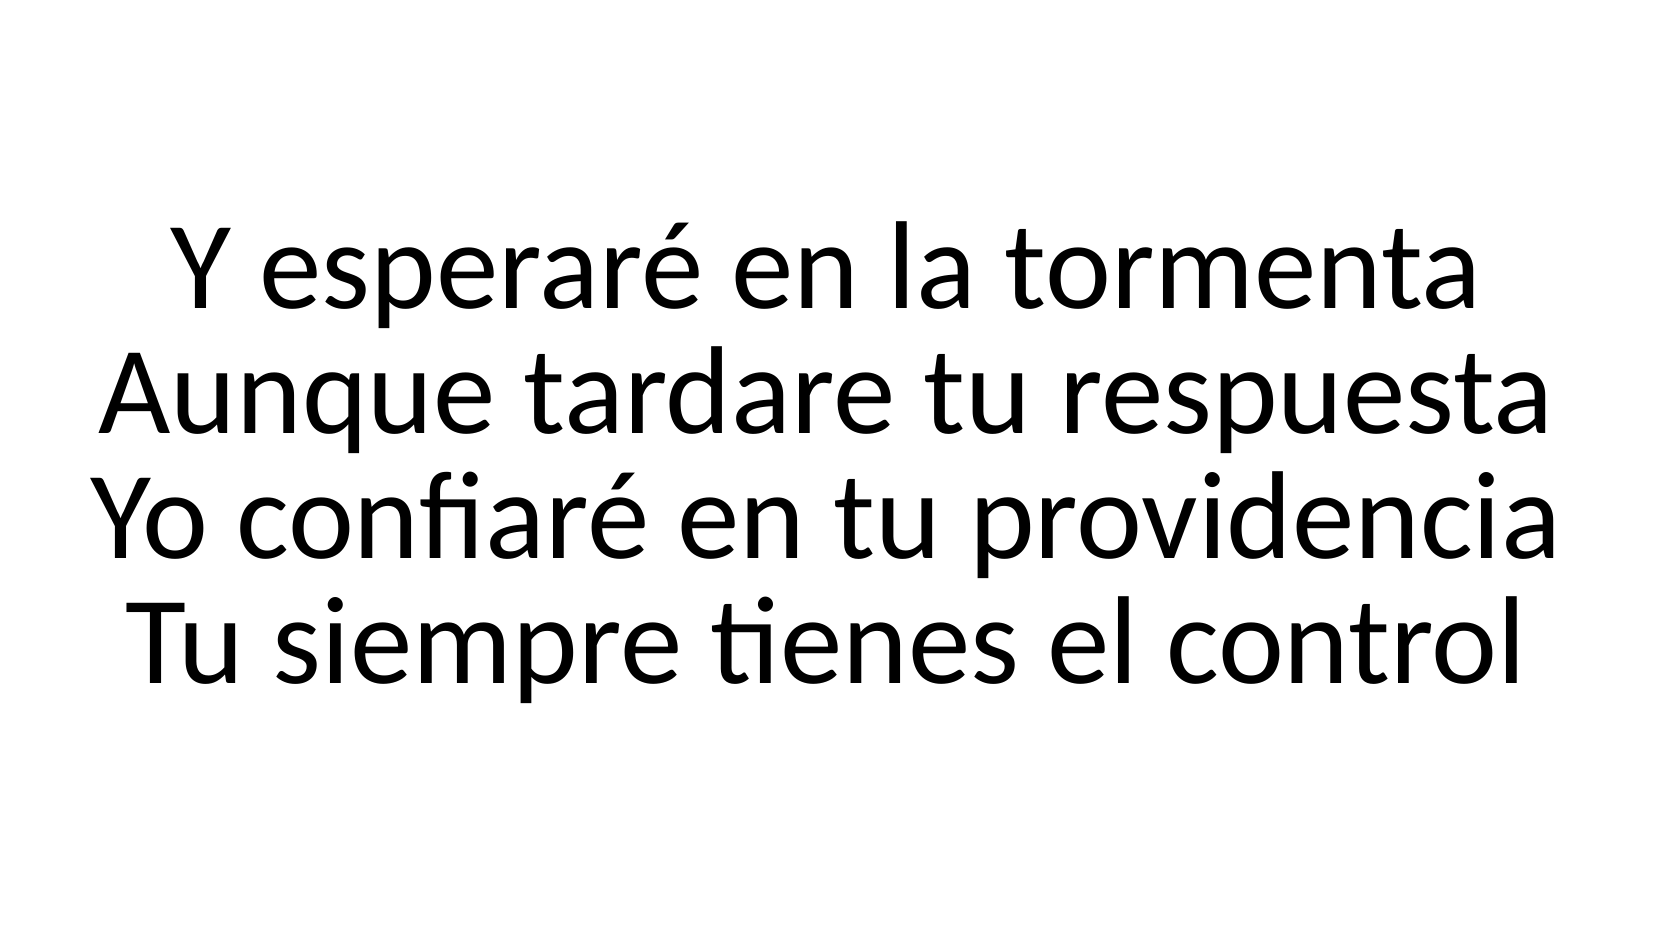

# Y esperaré en la tormenta Aunque tardare tu respuesta Yo confiaré en tu providencia Tu siempre tienes el control